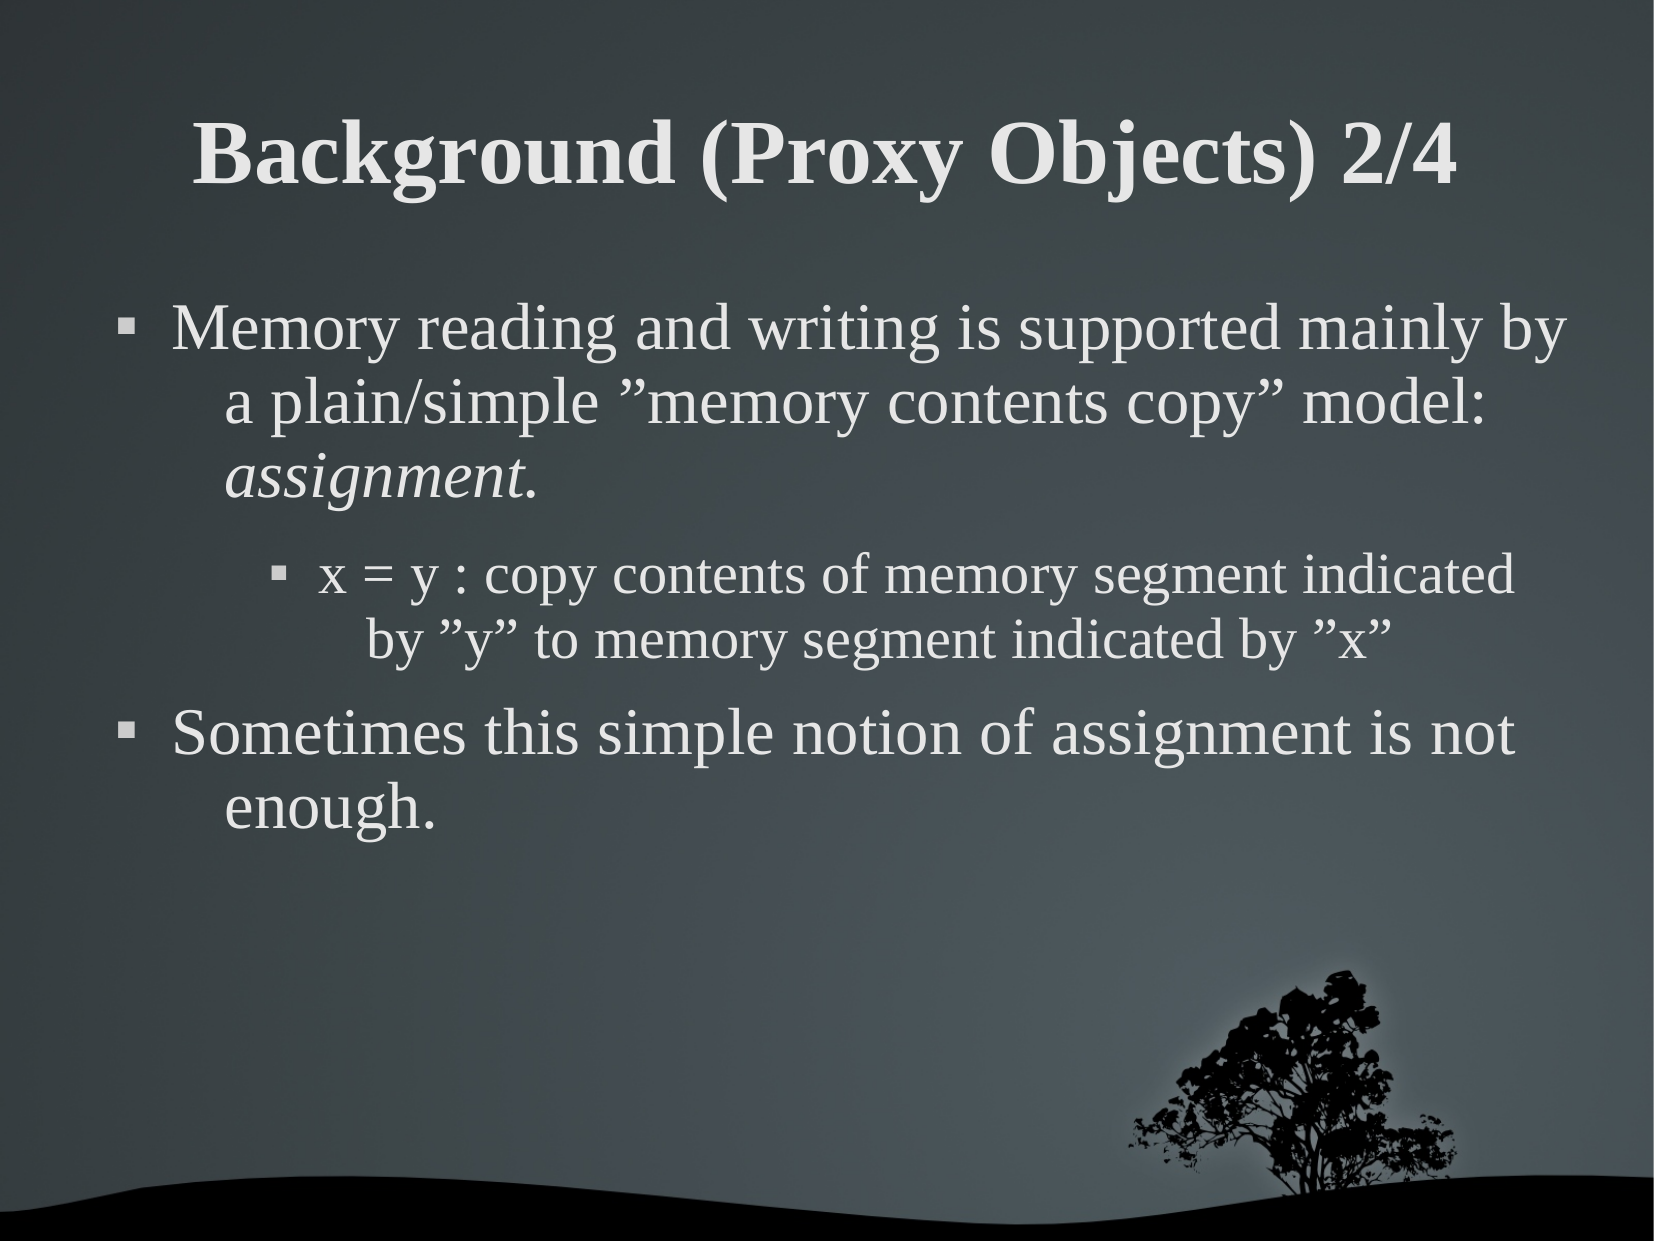

# Background (Proxy Objects) 2/4
Memory reading and writing is supported mainly by a plain/simple ”memory contents copy” model: assignment.
x = y : copy contents of memory segment indicated by ”y” to memory segment indicated by ”x”
Sometimes this simple notion of assignment is not enough.